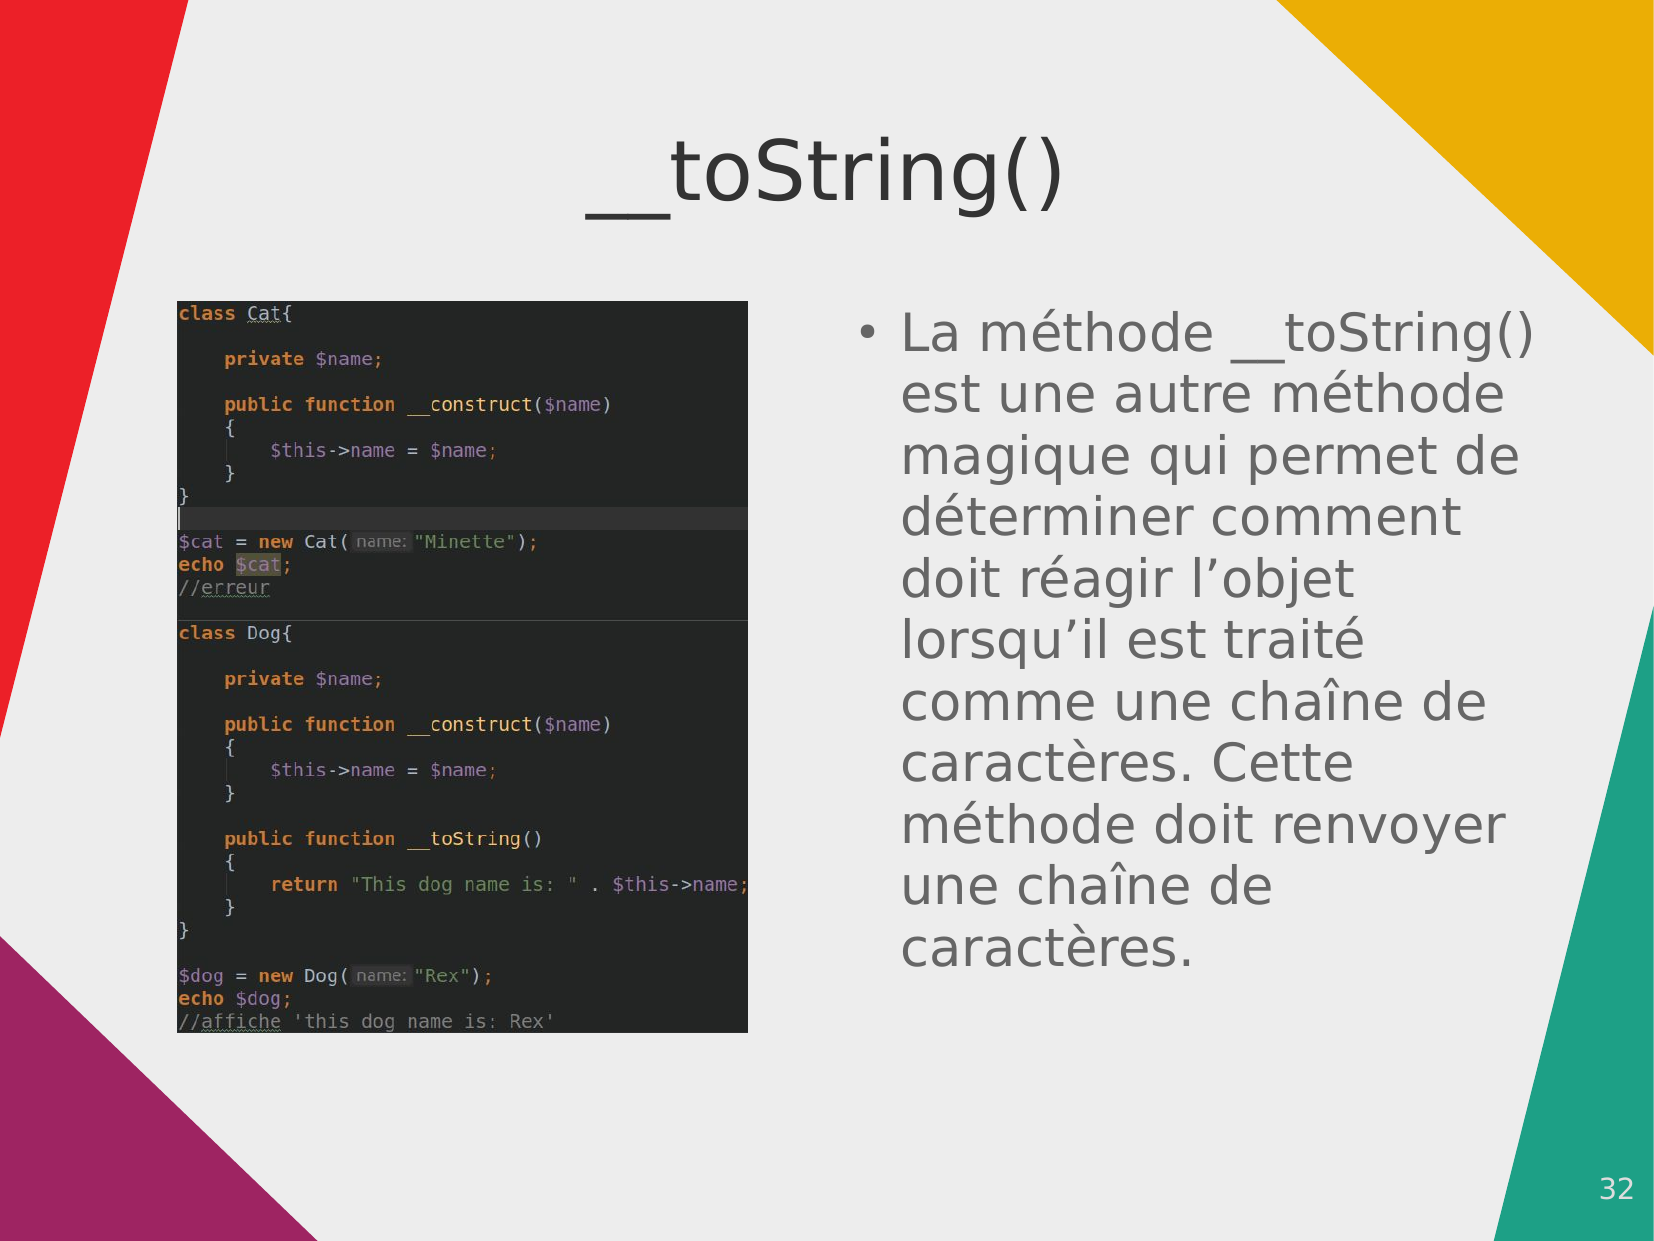

# __toString()
La méthode __toString() est une autre méthode magique qui permet de déterminer comment doit réagir l’objet lorsqu’il est traité comme une chaîne de caractères. Cette méthode doit renvoyer une chaîne de caractères.
32